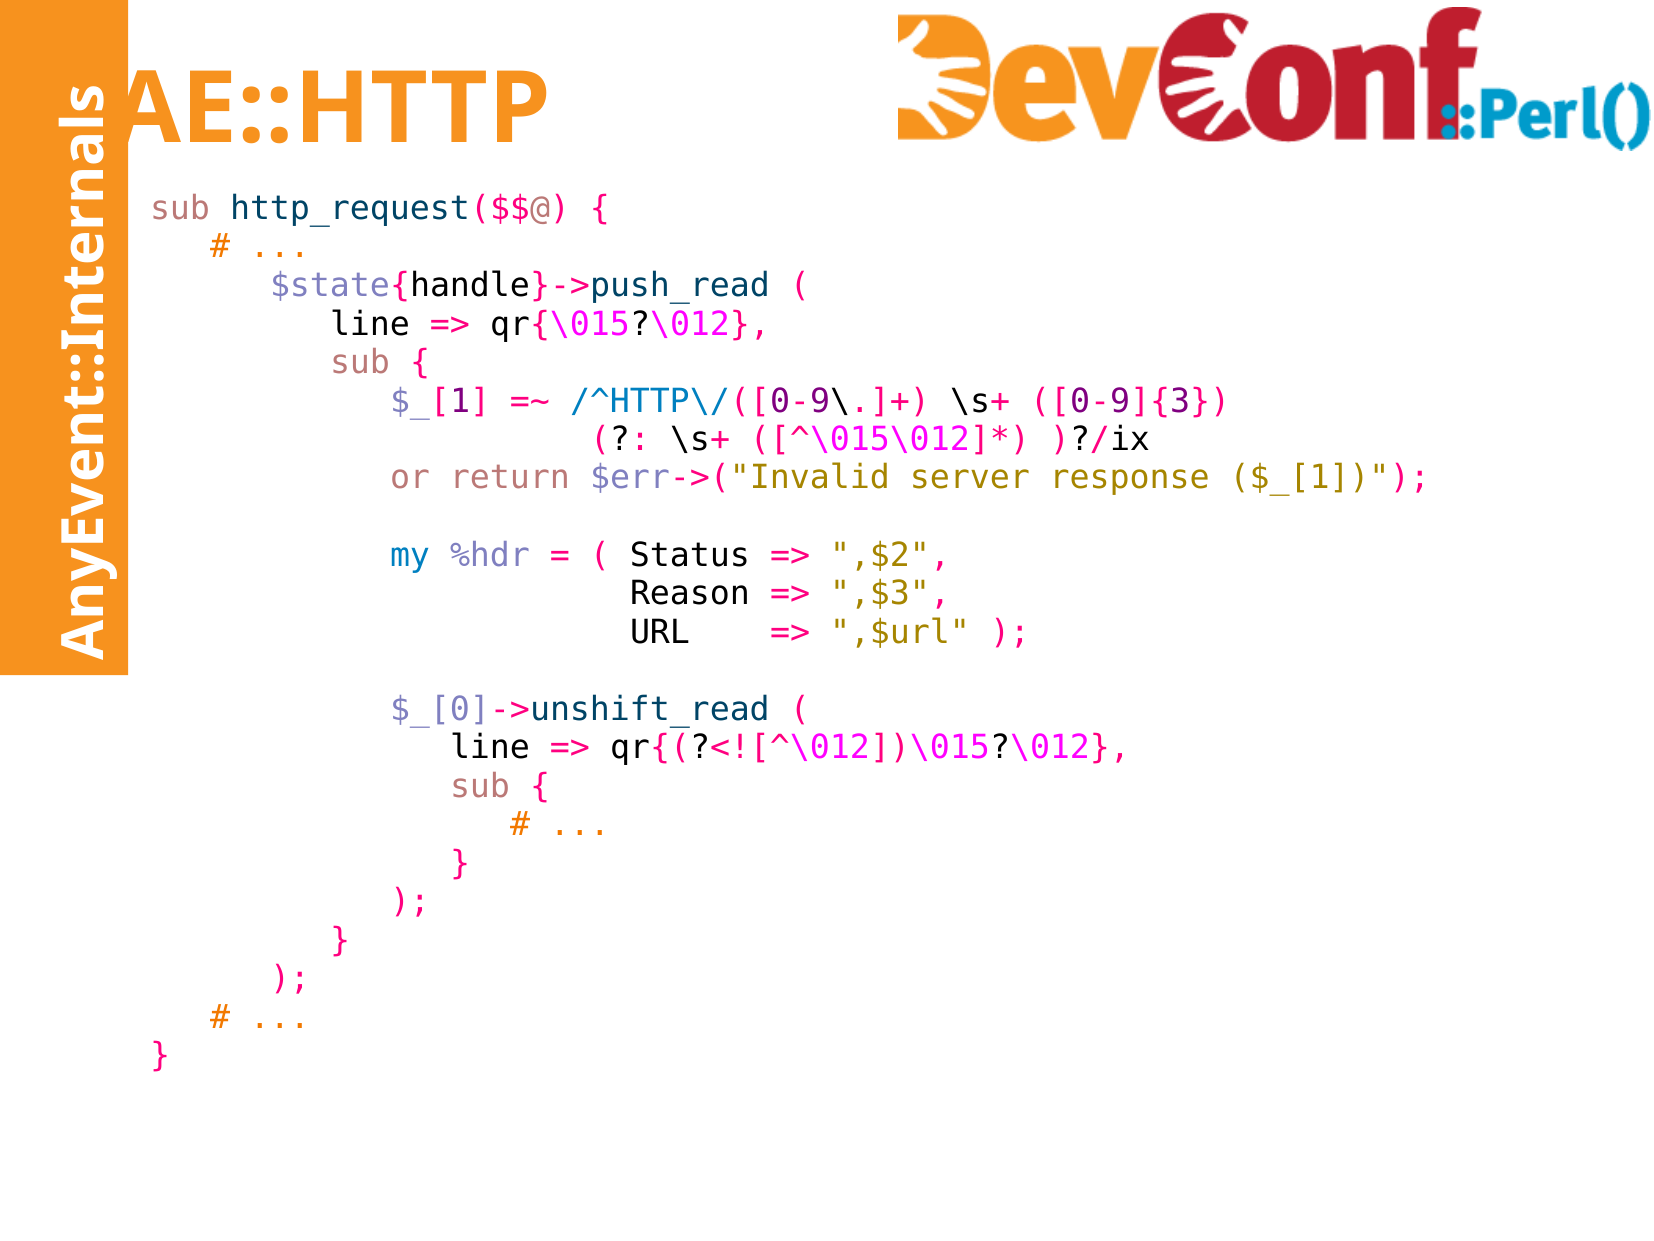

# AE::HTTP
sub http_request($$@) {
 # ...
 $state{handle}->push_read (
 line => qr{\015?\012},
 sub {
 $_[1] =~ /^HTTP\/([0-9\.]+) \s+ ([0-9]{3})
 (?: \s+ ([^\015\012]*) )?/ix
 or return $err->("Invalid server response ($_[1])");
 my %hdr = ( Status => ",$2",
 Reason => ",$3",
 URL => ",$url" );
 $_[0]->unshift_read (
 line => qr{(?<![^\012])\015?\012},
 sub {
 # ...
 }
 );
 }
 );
 # ...
}
 AnyEvent::Internals